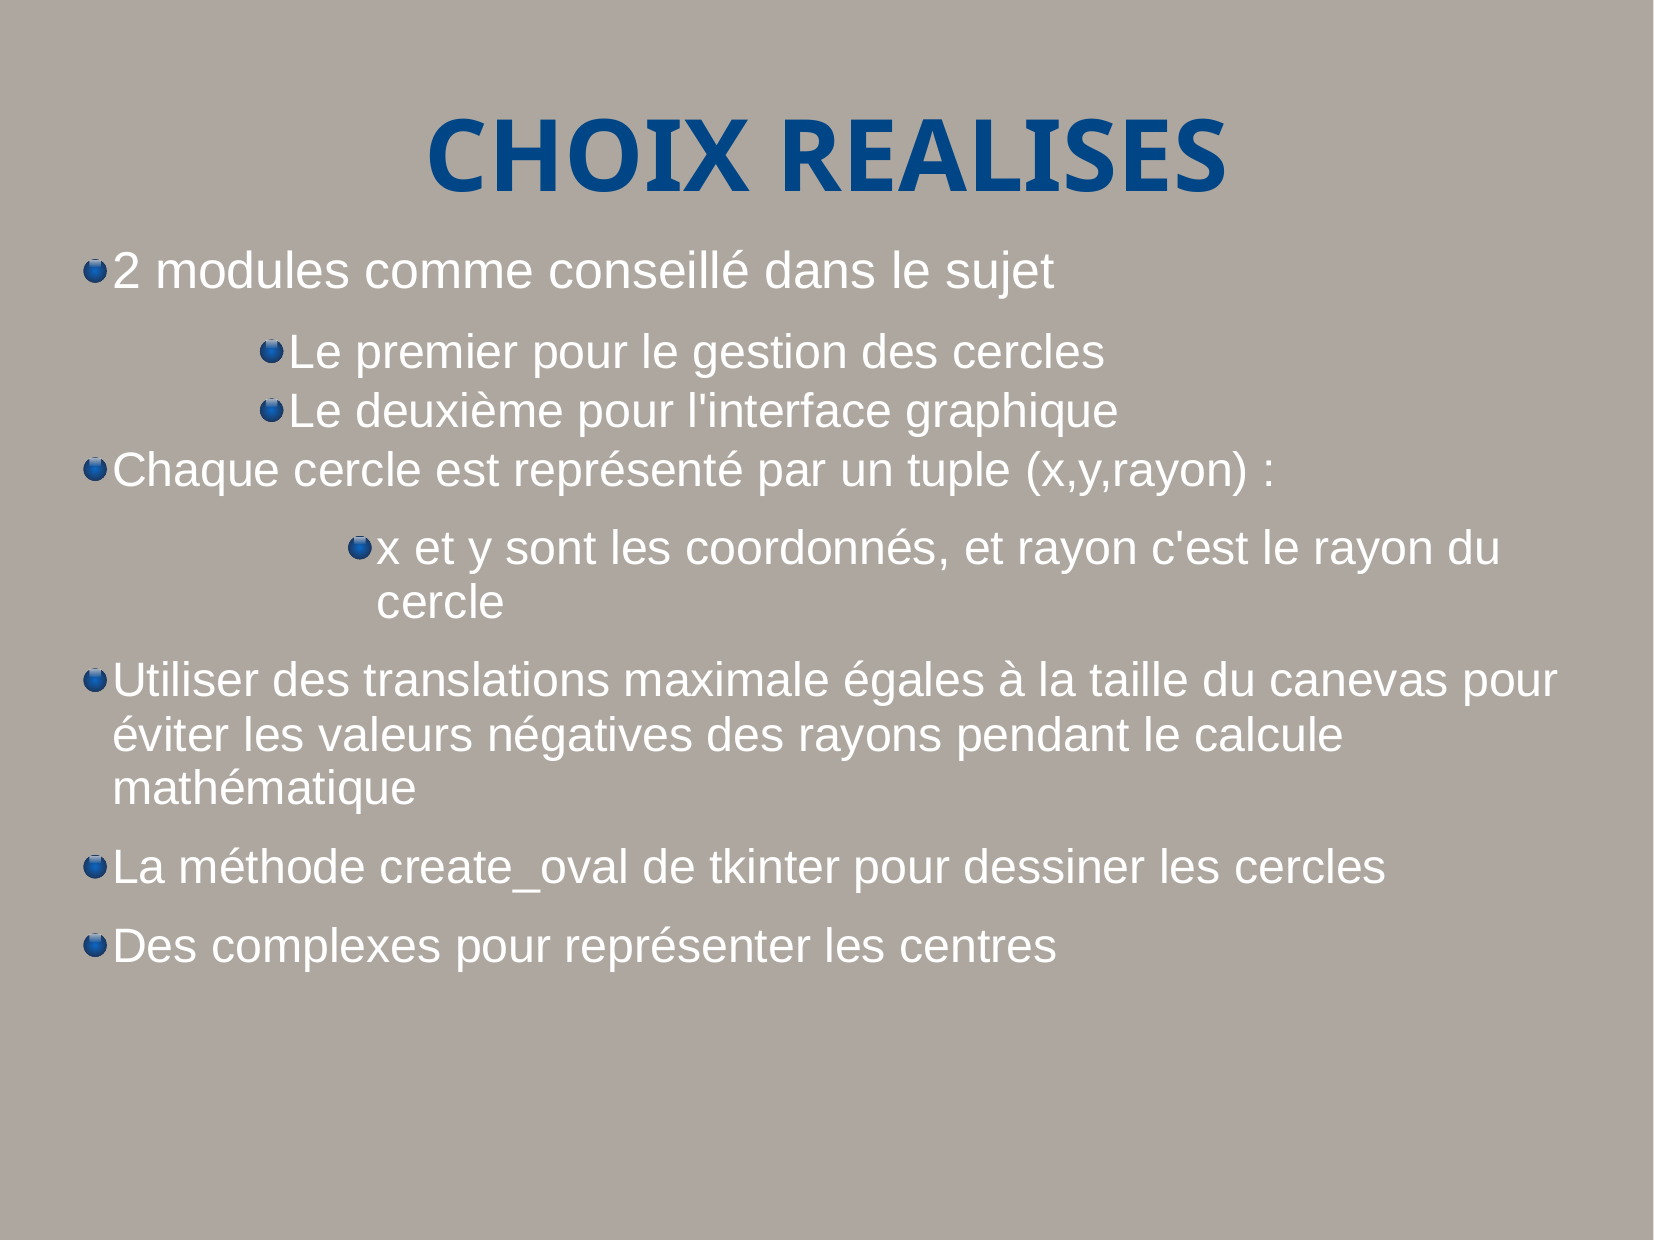

# CHOIX REALISES
2 modules comme conseillé dans le sujet
Le premier pour le gestion des cercles
Le deuxième pour l'interface graphique
Chaque cercle est représenté par un tuple (x,y,rayon) :
x et y sont les coordonnés, et rayon c'est le rayon du cercle
Utiliser des translations maximale égales à la taille du canevas pour éviter les valeurs négatives des rayons pendant le calcule mathématique
La méthode create_oval de tkinter pour dessiner les cercles
Des complexes pour représenter les centres